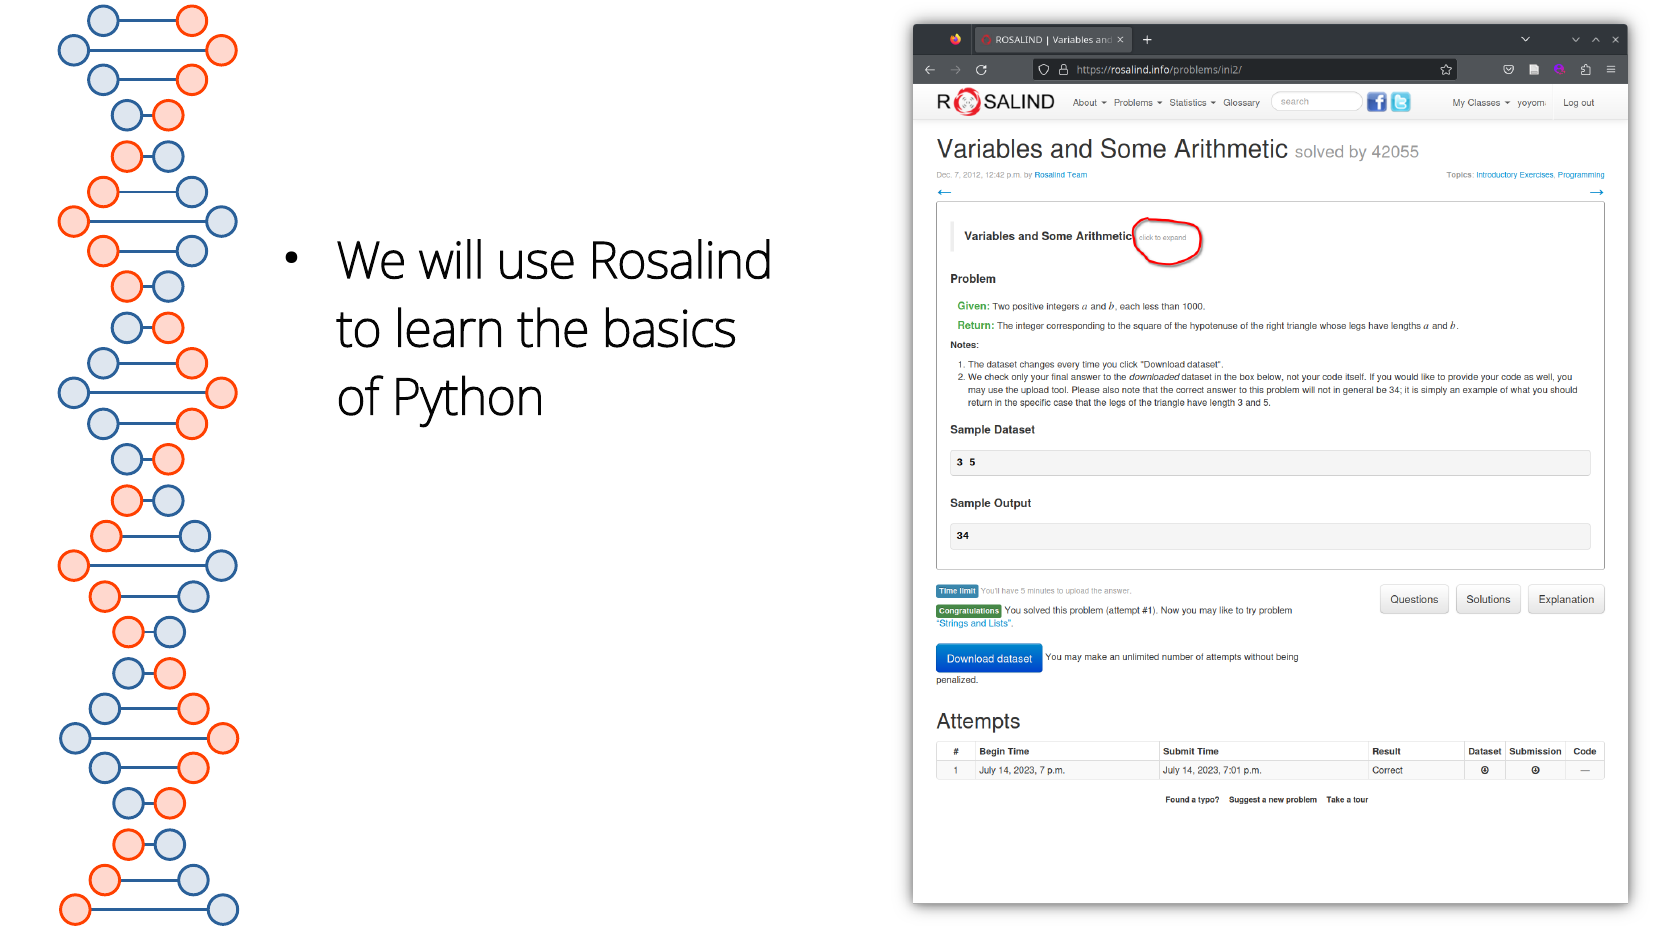

#
We will use Rosalind
to learn the basics
of Python
13